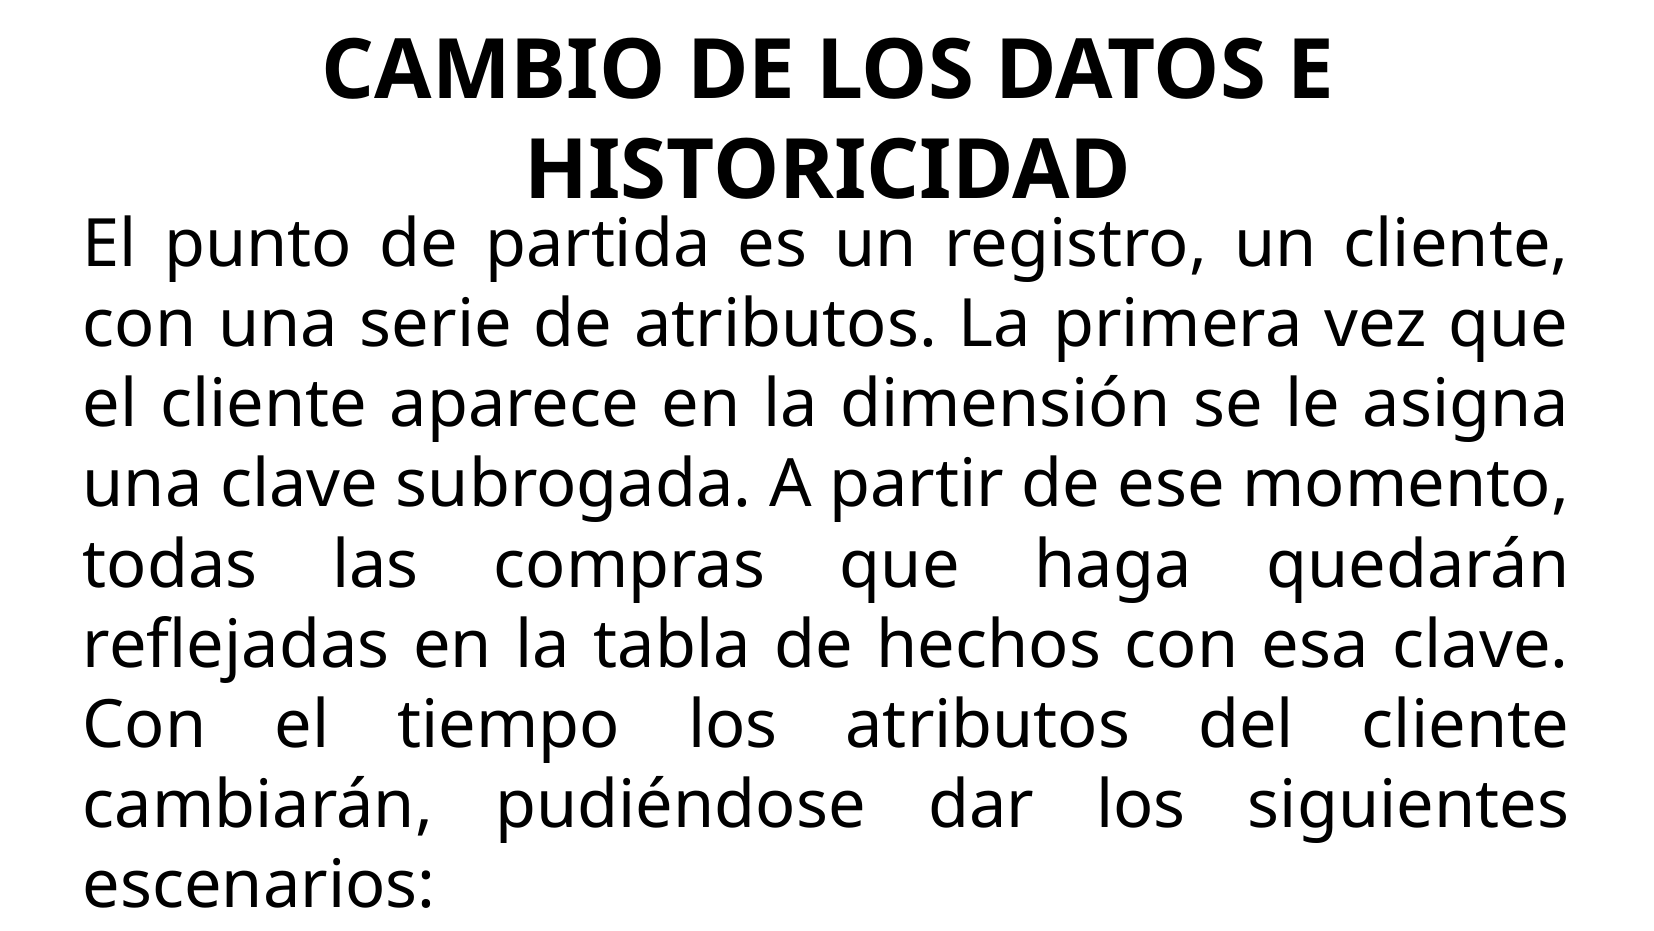

# CAMBIO DE LOS DATOS E HISTORICIDAD
El punto de partida es un registro, un cliente, con una serie de atributos. La primera vez que el cliente aparece en la dimensión se le asigna una clave subrogada. A partir de ese momento, todas las compras que haga quedarán reflejadas en la tabla de hechos con esa clave. Con el tiempo los atributos del cliente cambiarán, pudiéndose dar los siguientes escenarios: